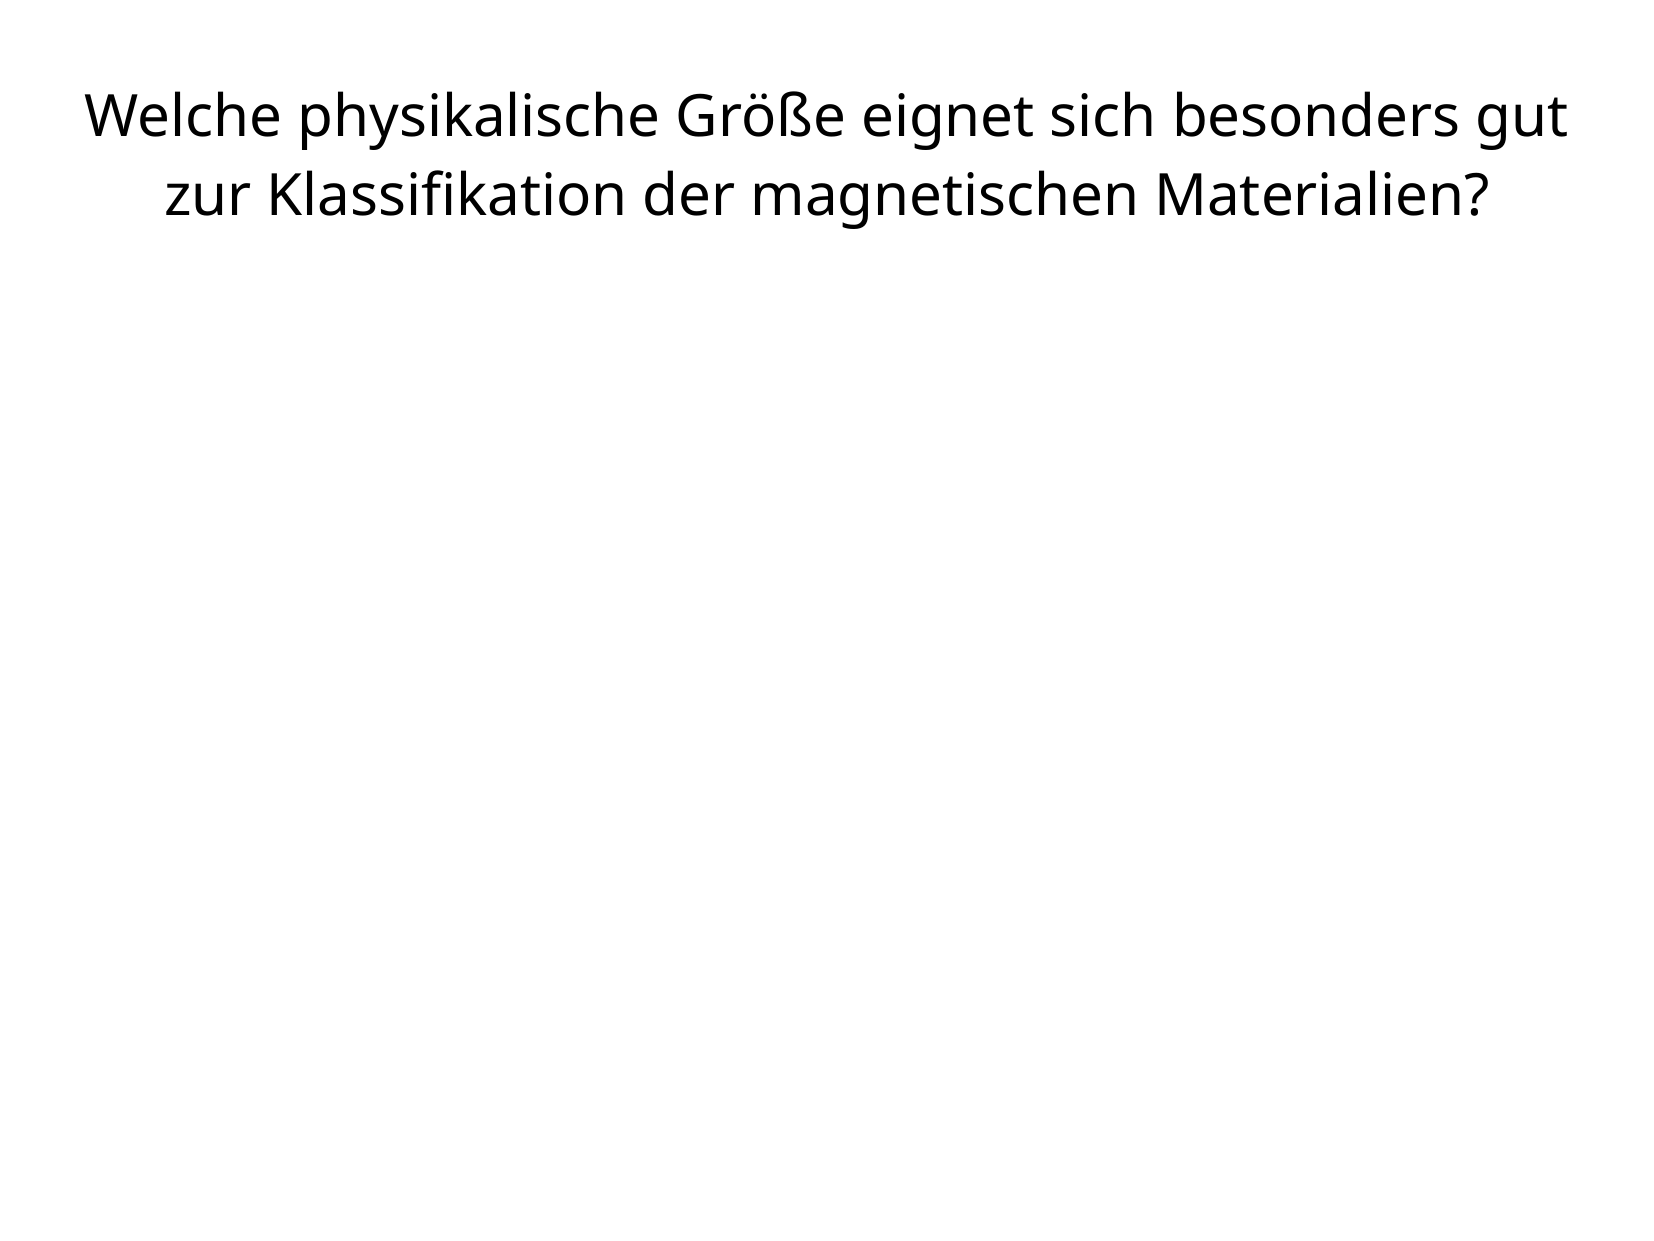

# Welche physikalische Größe eignet sich besonders gut zur Klassifikation der magnetischen Materialien?